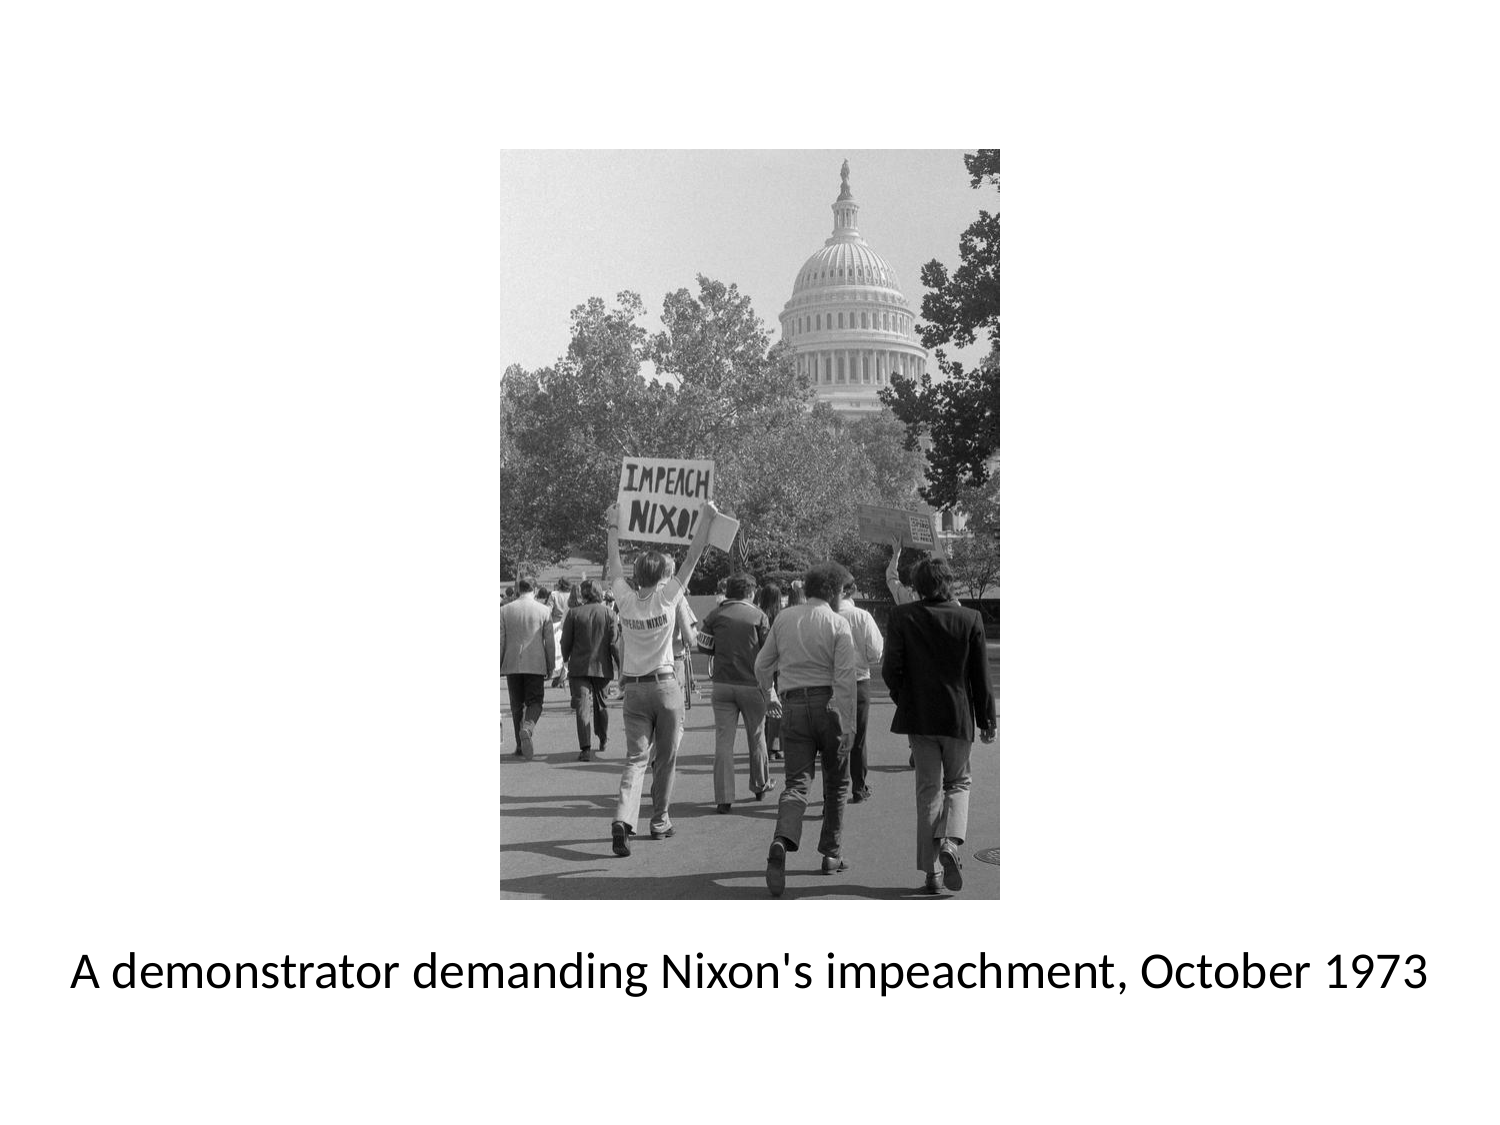

A demonstrator demanding Nixon's impeachment, October 1973